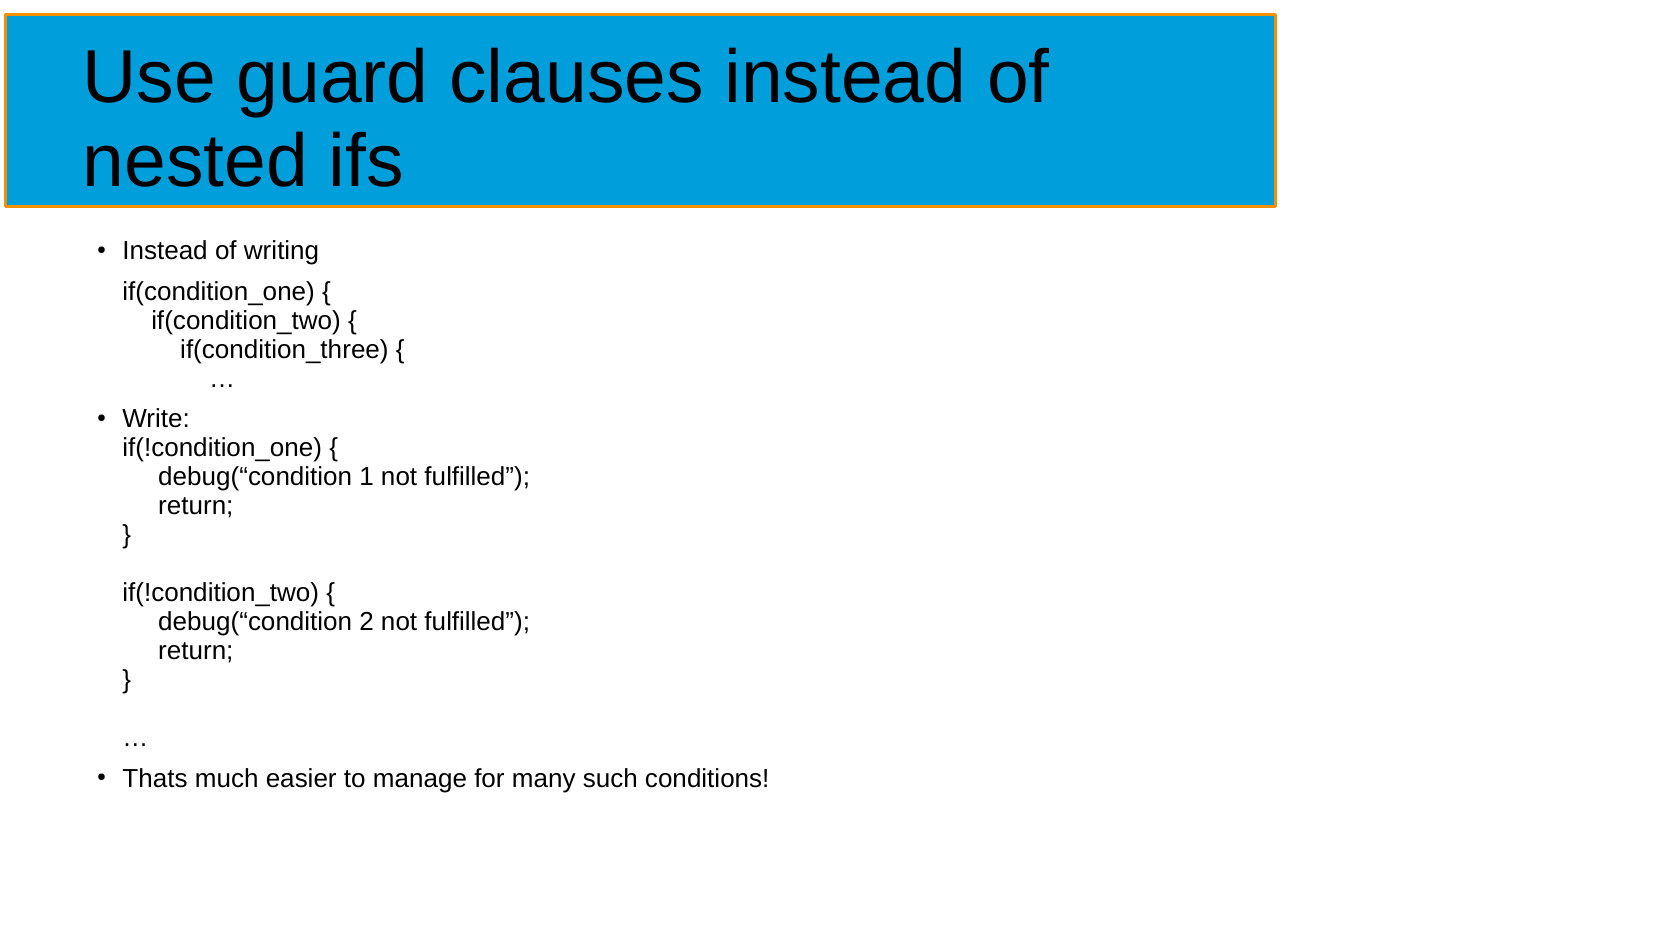

# Use guard clauses instead of nested ifs
Instead of writing
if(condition_one) {
 if(condition_two) {
 if(condition_three) {
 …
Write:
if(!condition_one) {
	debug(“condition 1 not fulfilled”);
	return;
}
if(!condition_two) {
	debug(“condition 2 not fulfilled”);
	return;
}
…
Thats much easier to manage for many such conditions!